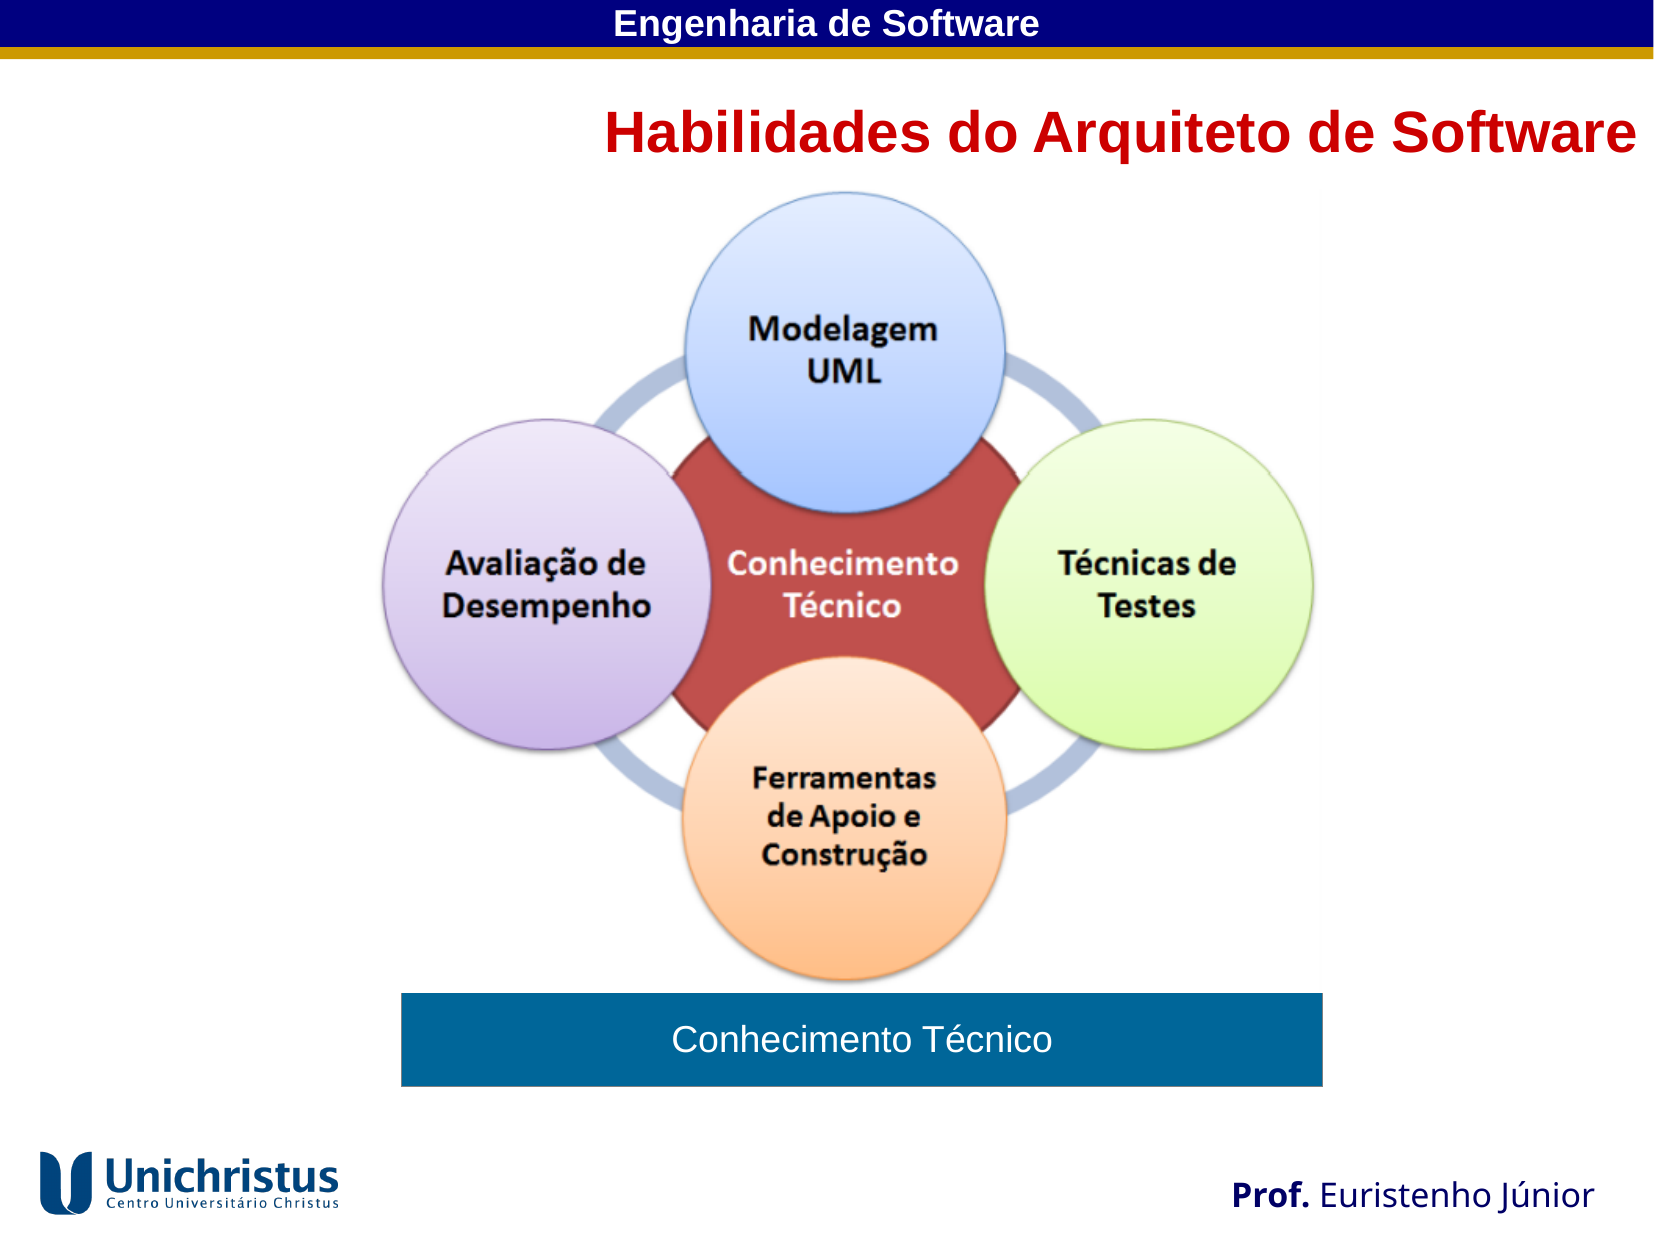

Engenharia de Software
Habilidades do Arquiteto de Software
Conhecimento Técnico
Prof. Euristenho Júnior